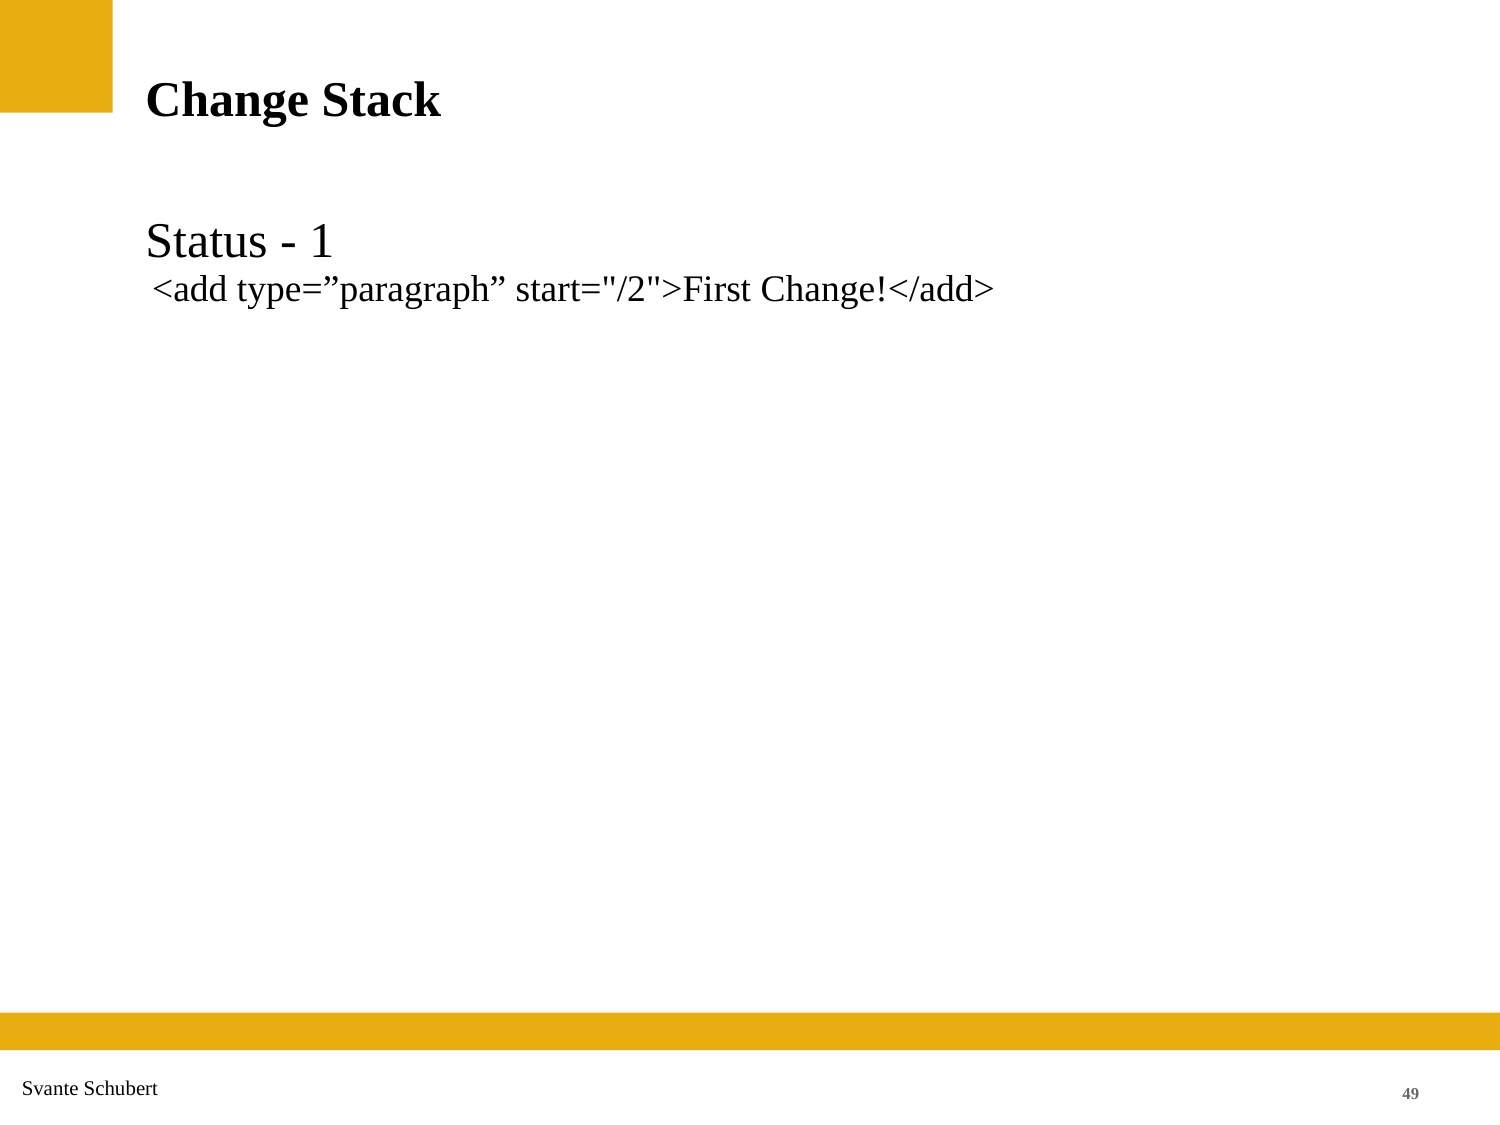

# Change Stack
Status - 1
 <add type=”paragraph” start="/2">First Change!</add>
Svante Schubert